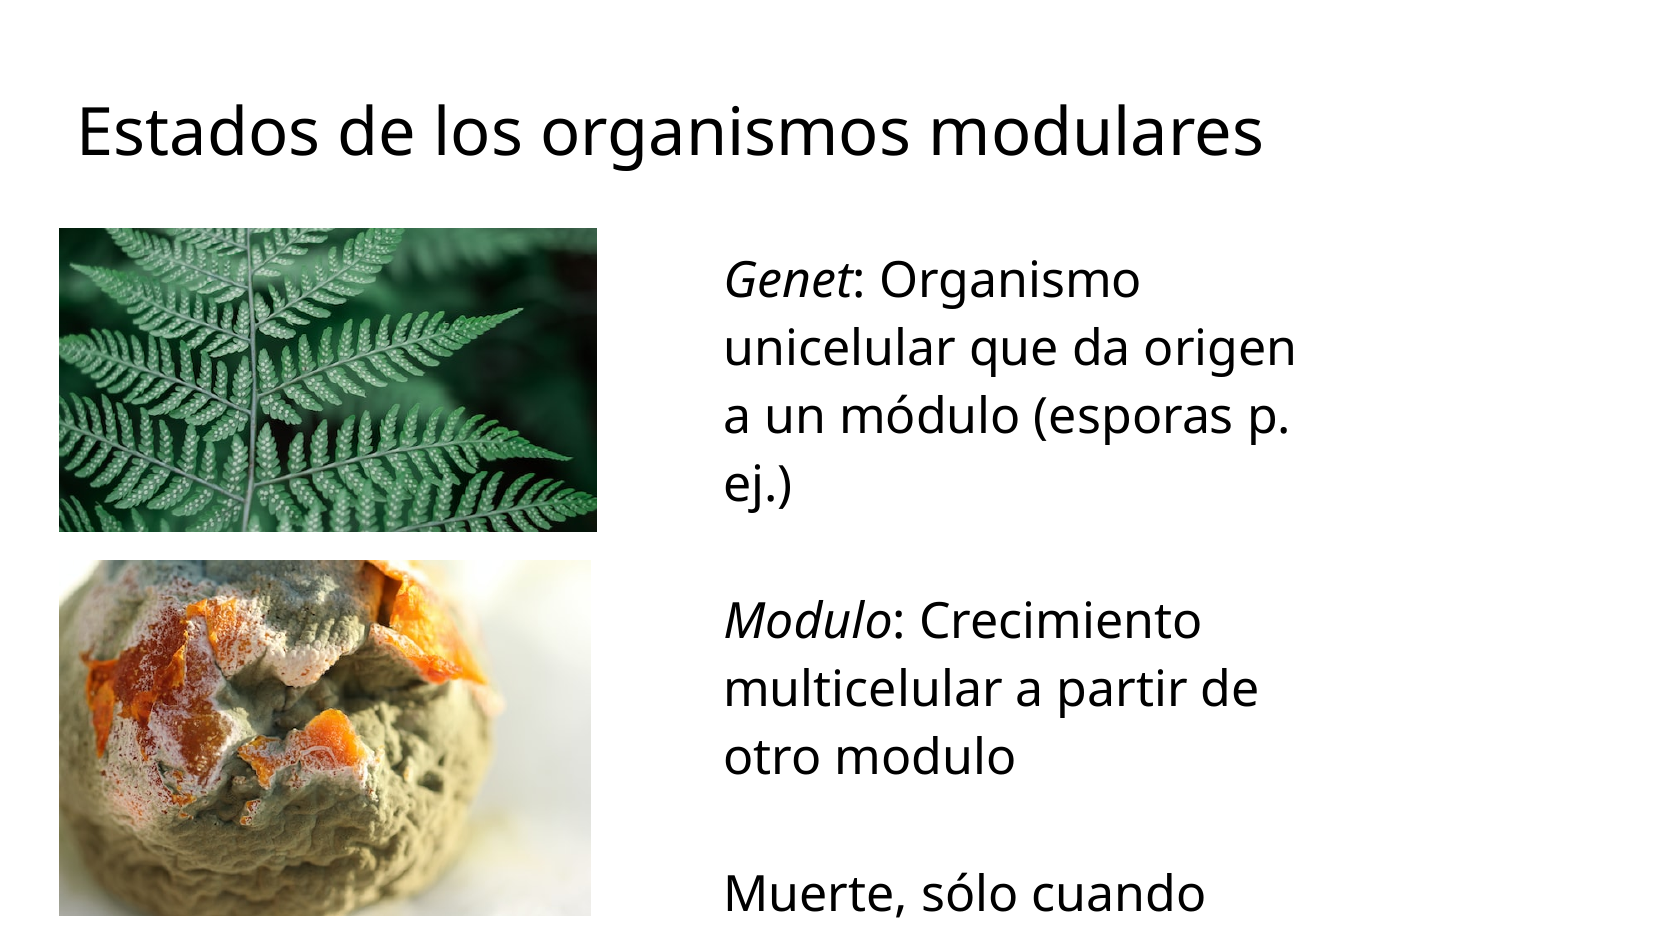

# Estados de los organismos modulares
Genet: Organismo unicelular que da origen a un módulo (esporas p. ej.)
Modulo: Crecimiento multicelular a partir de otro modulo
Muerte, sólo cuando mueren todos los módulos